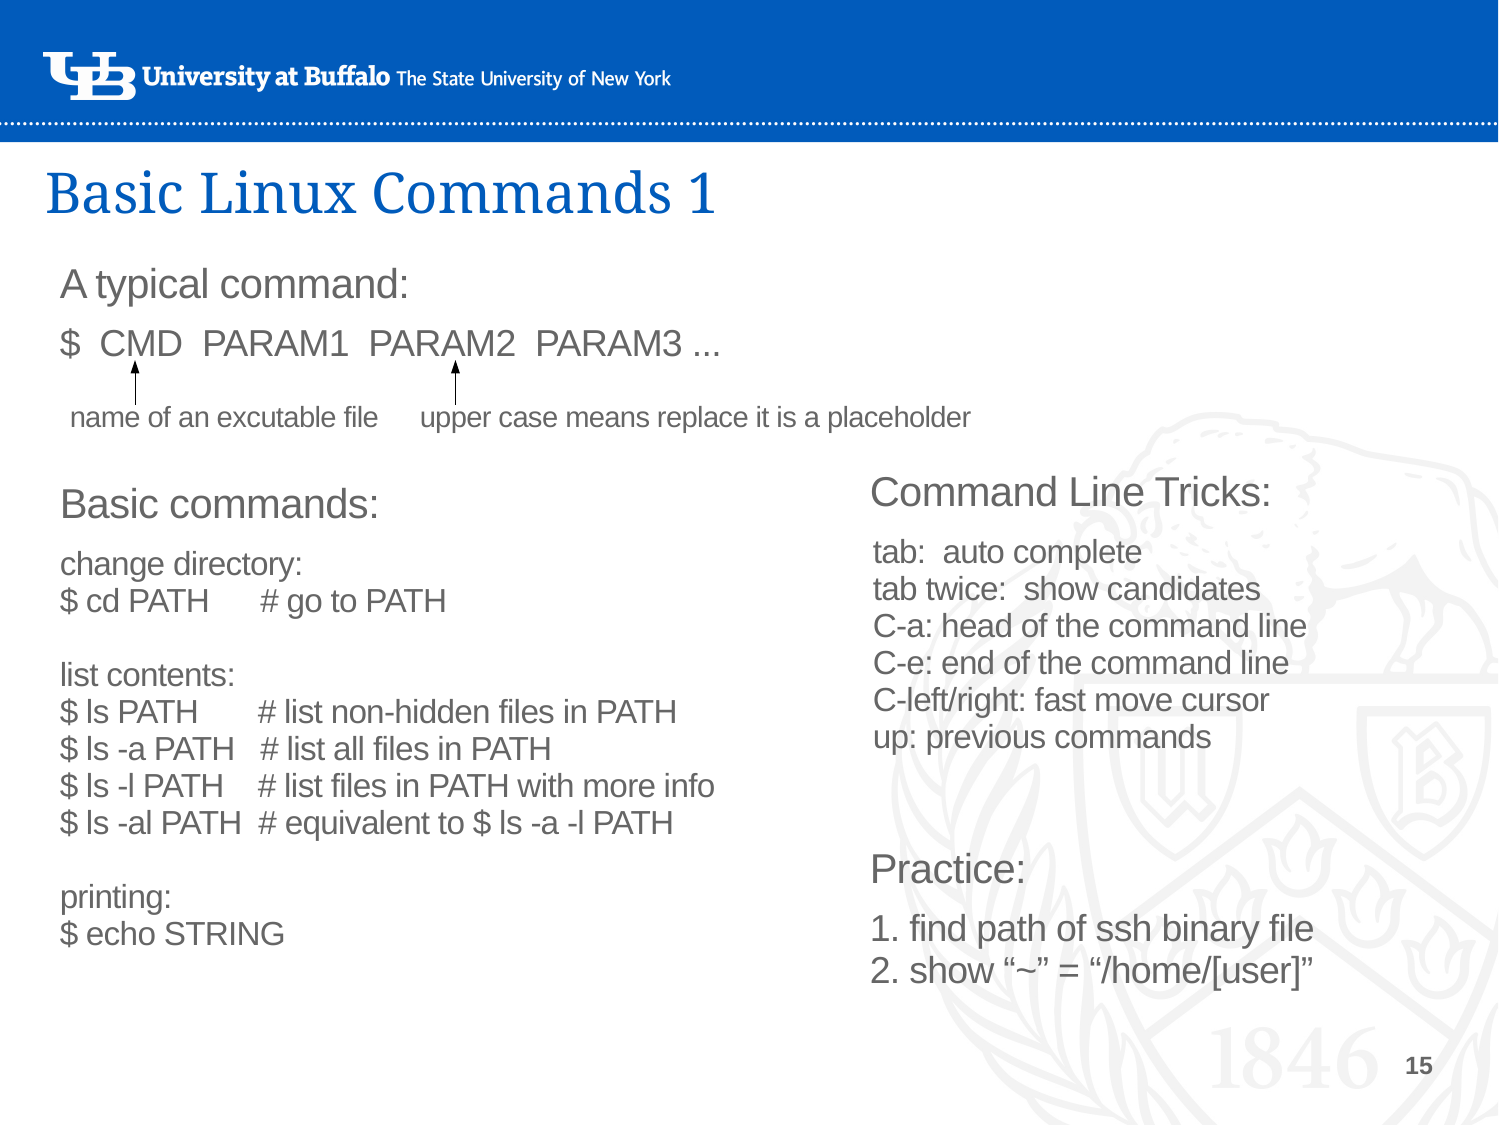

# Basic Linux Commands 1
A typical command:
$ CMD PARAM1 PARAM2 PARAM3 ...
name of an excutable file
upper case means replace it is a placeholder
Command Line Tricks:
Basic commands:
tab: auto complete
tab twice: show candidates
C-a: head of the command line
C-e: end of the command line
C-left/right: fast move cursor
up: previous commands
change directory:
$ cd PATH # go to PATH
list contents:
$ ls PATH # list non-hidden files in PATH
$ ls -a PATH # list all files in PATH
$ ls -l PATH # list files in PATH with more info
$ ls -al PATH # equivalent to $ ls -a -l PATH
printing:
$ echo STRING
Practice:
1. find path of ssh binary file
2. show “~” = “/home/[user]”